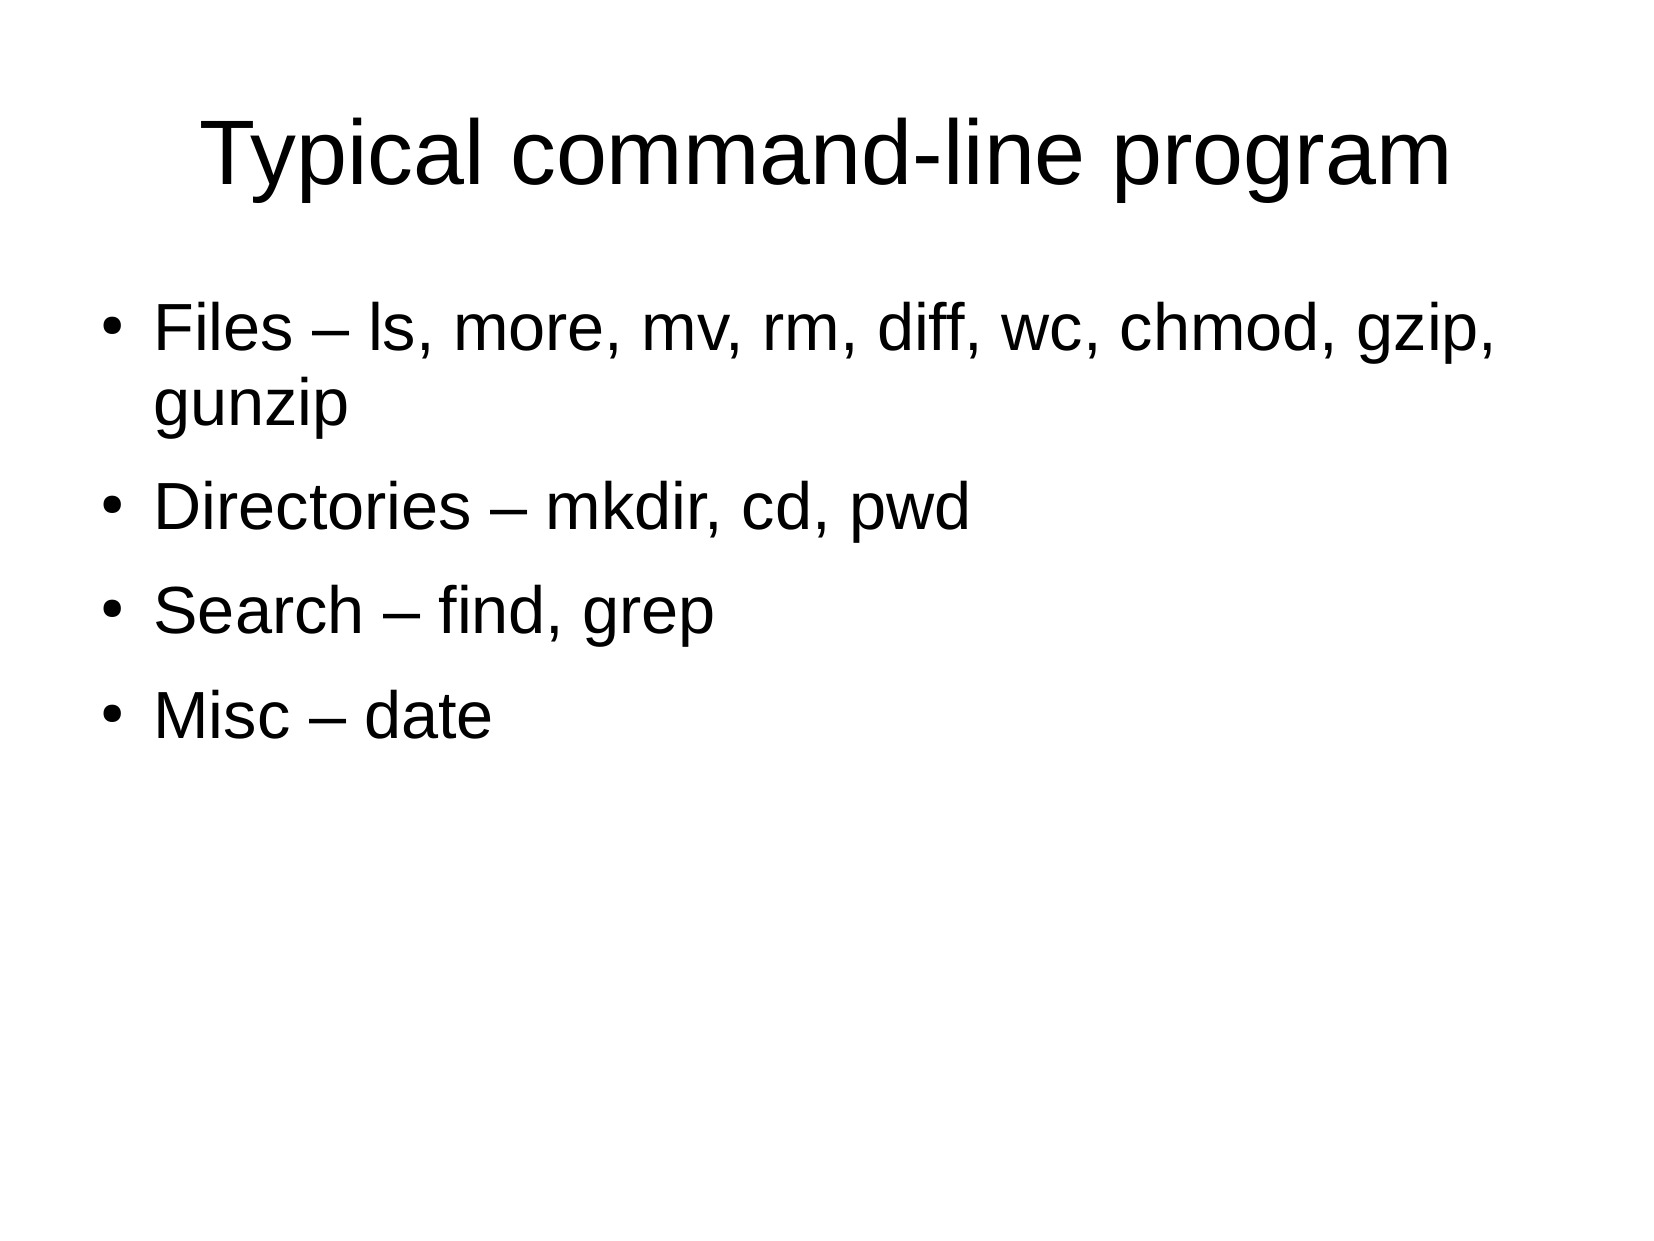

# Typical command-line program
Files – ls, more, mv, rm, diff, wc, chmod, gzip, gunzip
Directories – mkdir, cd, pwd
Search – find, grep
Misc – date